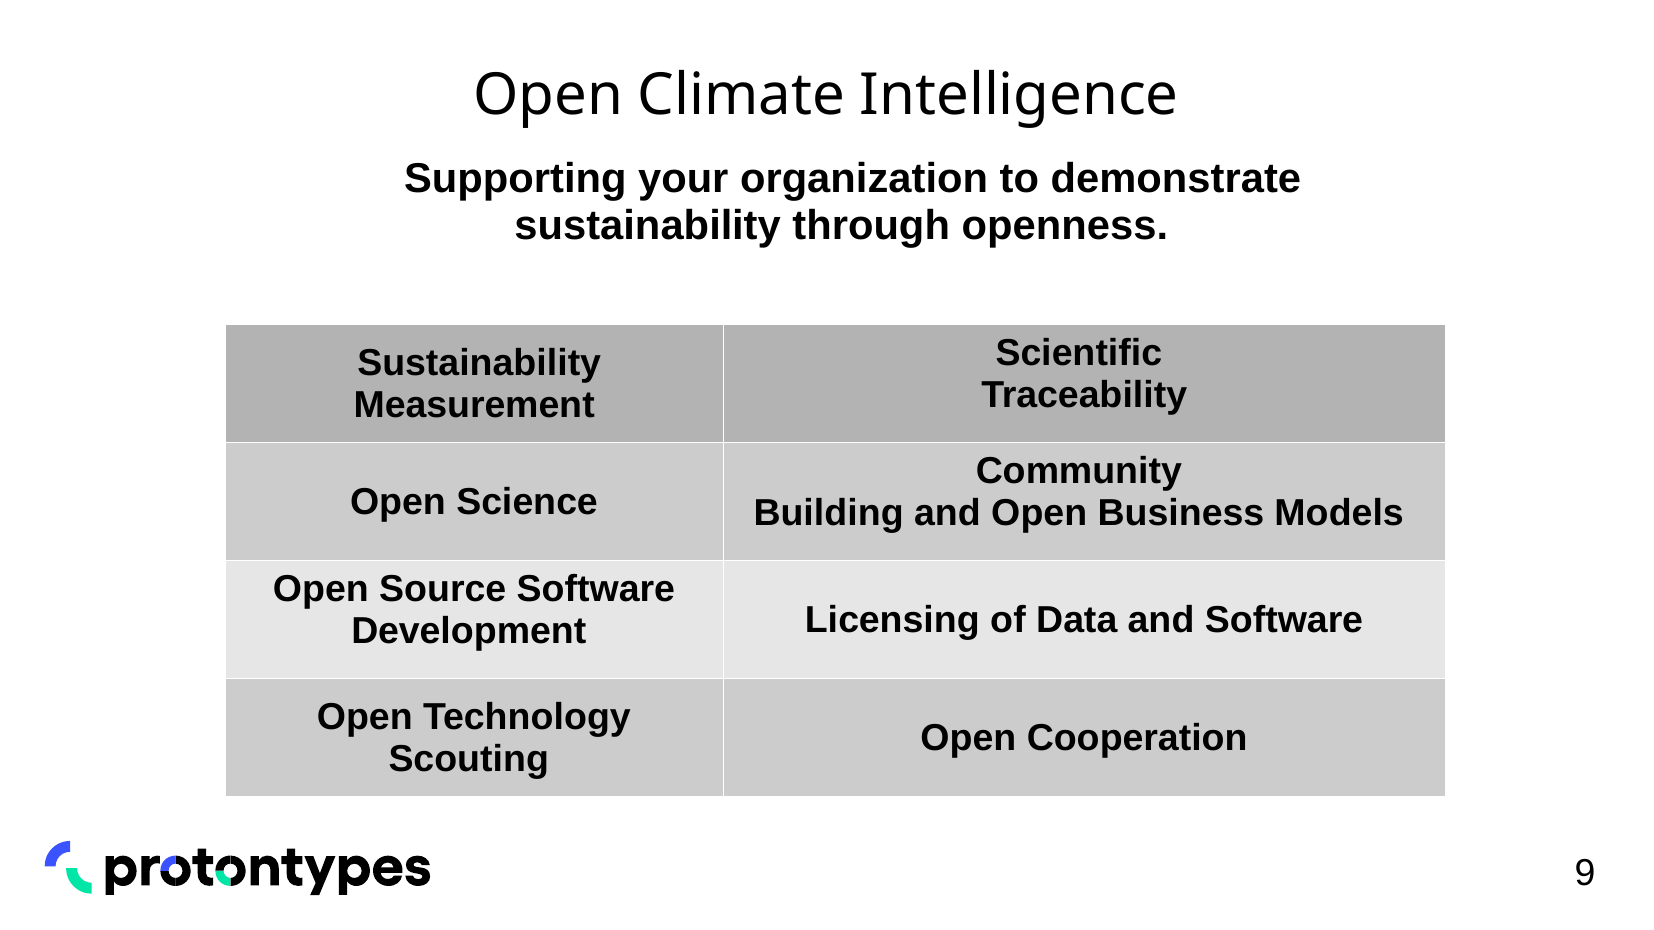

# Open Climate Intelligence
Supporting your organization to demonstrate sustainability through openness.
| Sustainability Measurement | Scientific Traceability |
| --- | --- |
| Open Science | Community Building and Open Business Models |
| Open Source Software Development | Licensing of Data and Software |
| Open Technology Scouting | Open Cooperation |
9